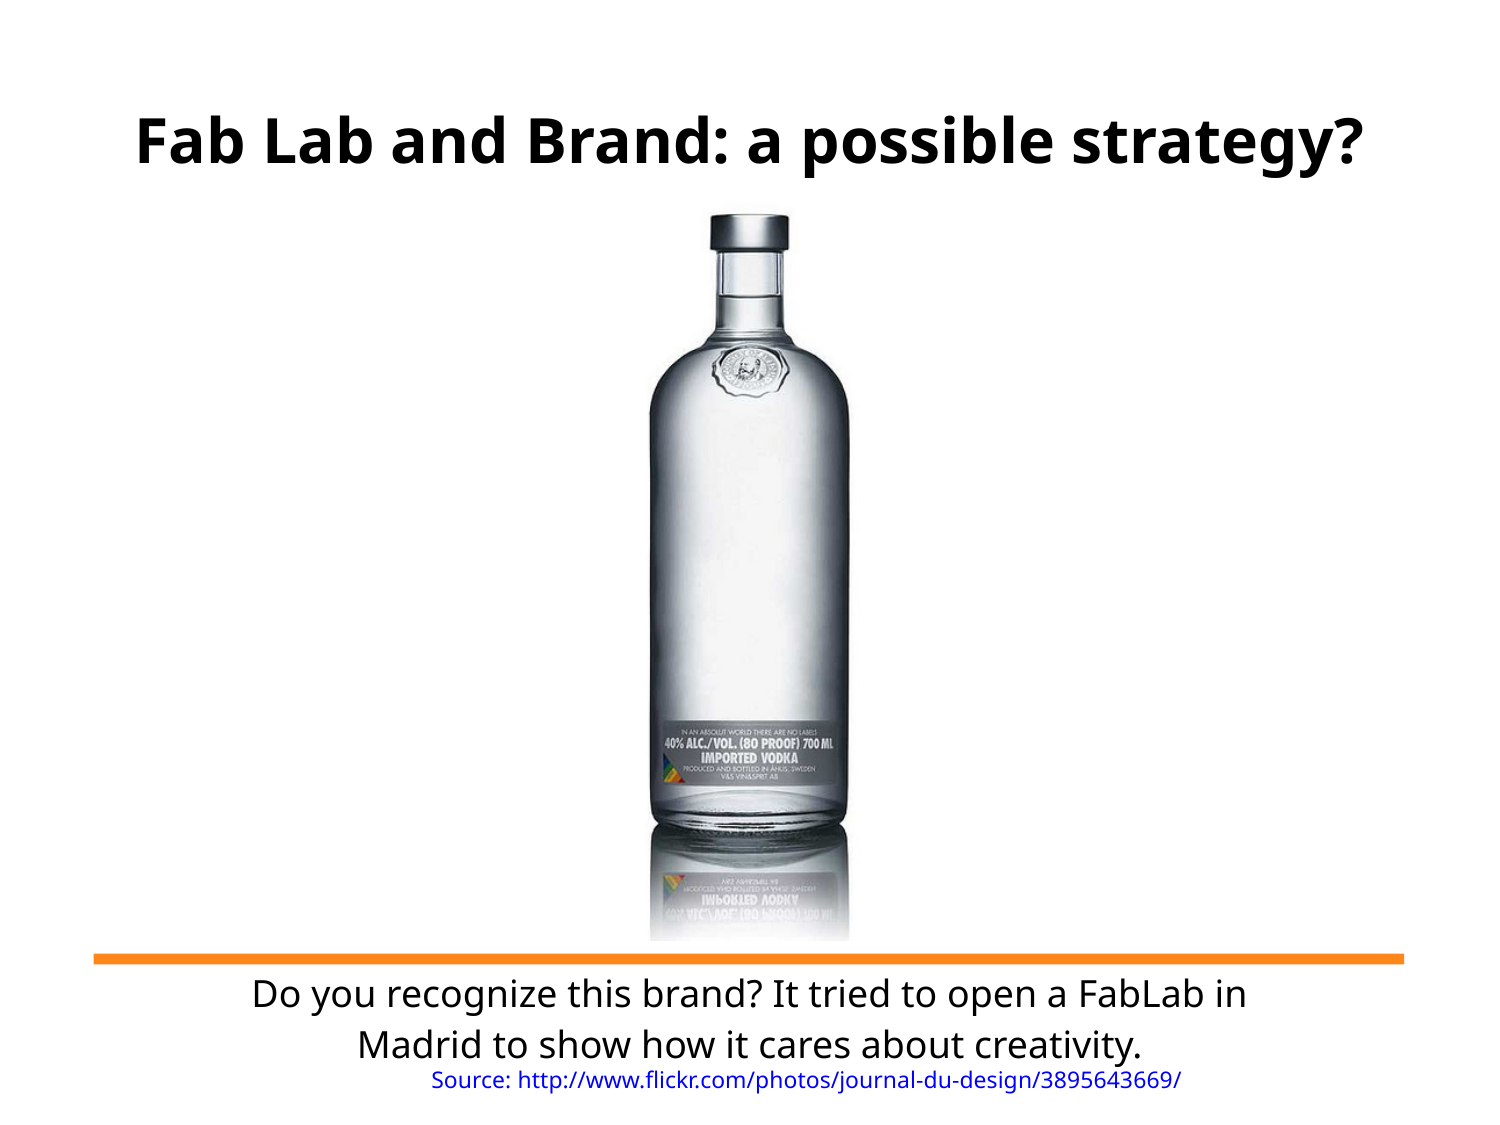

# Fab Lab and Brand: a possible strategy?
Do you recognize this brand? It tried to open a FabLab in Madrid to show how it cares about creativity.
Source: http://www.flickr.com/photos/journal-du-design/3895643669/